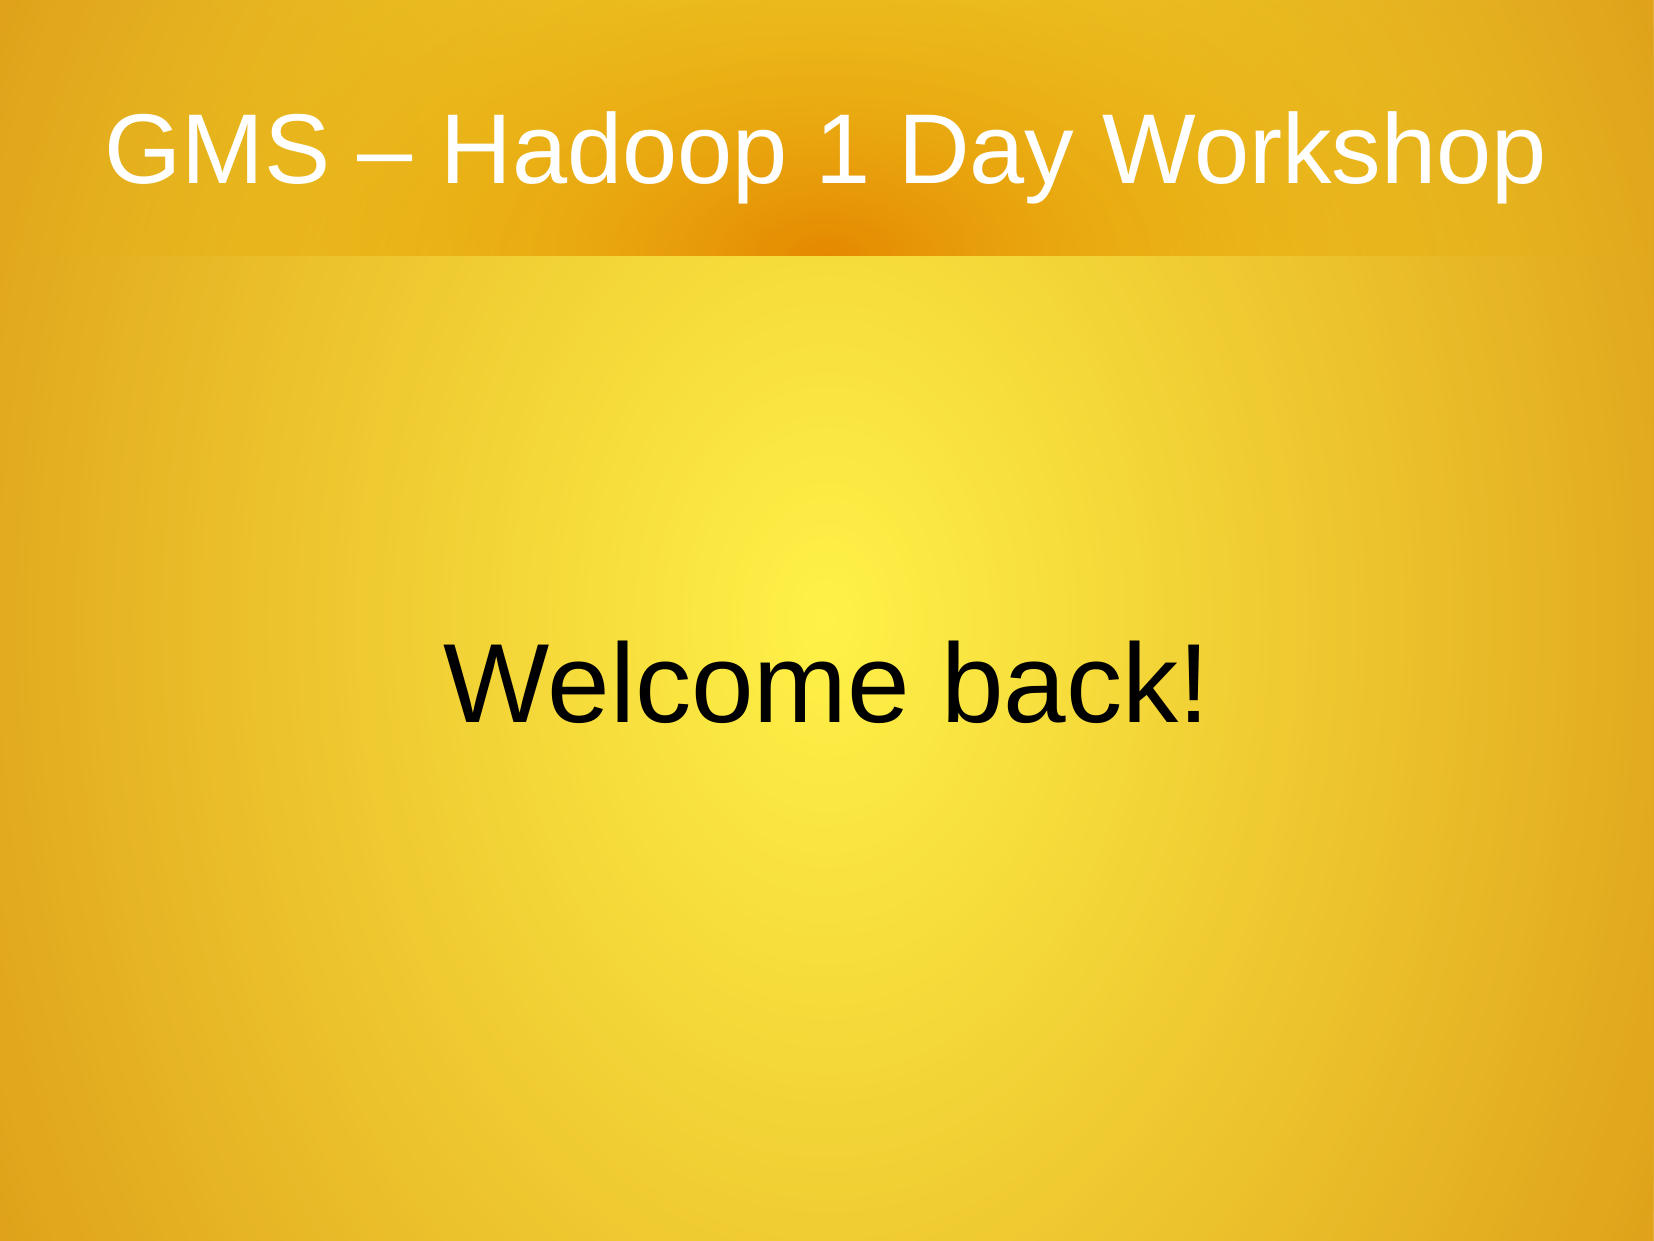

# GMS – Hadoop 1 Day Workshop
Welcome back!